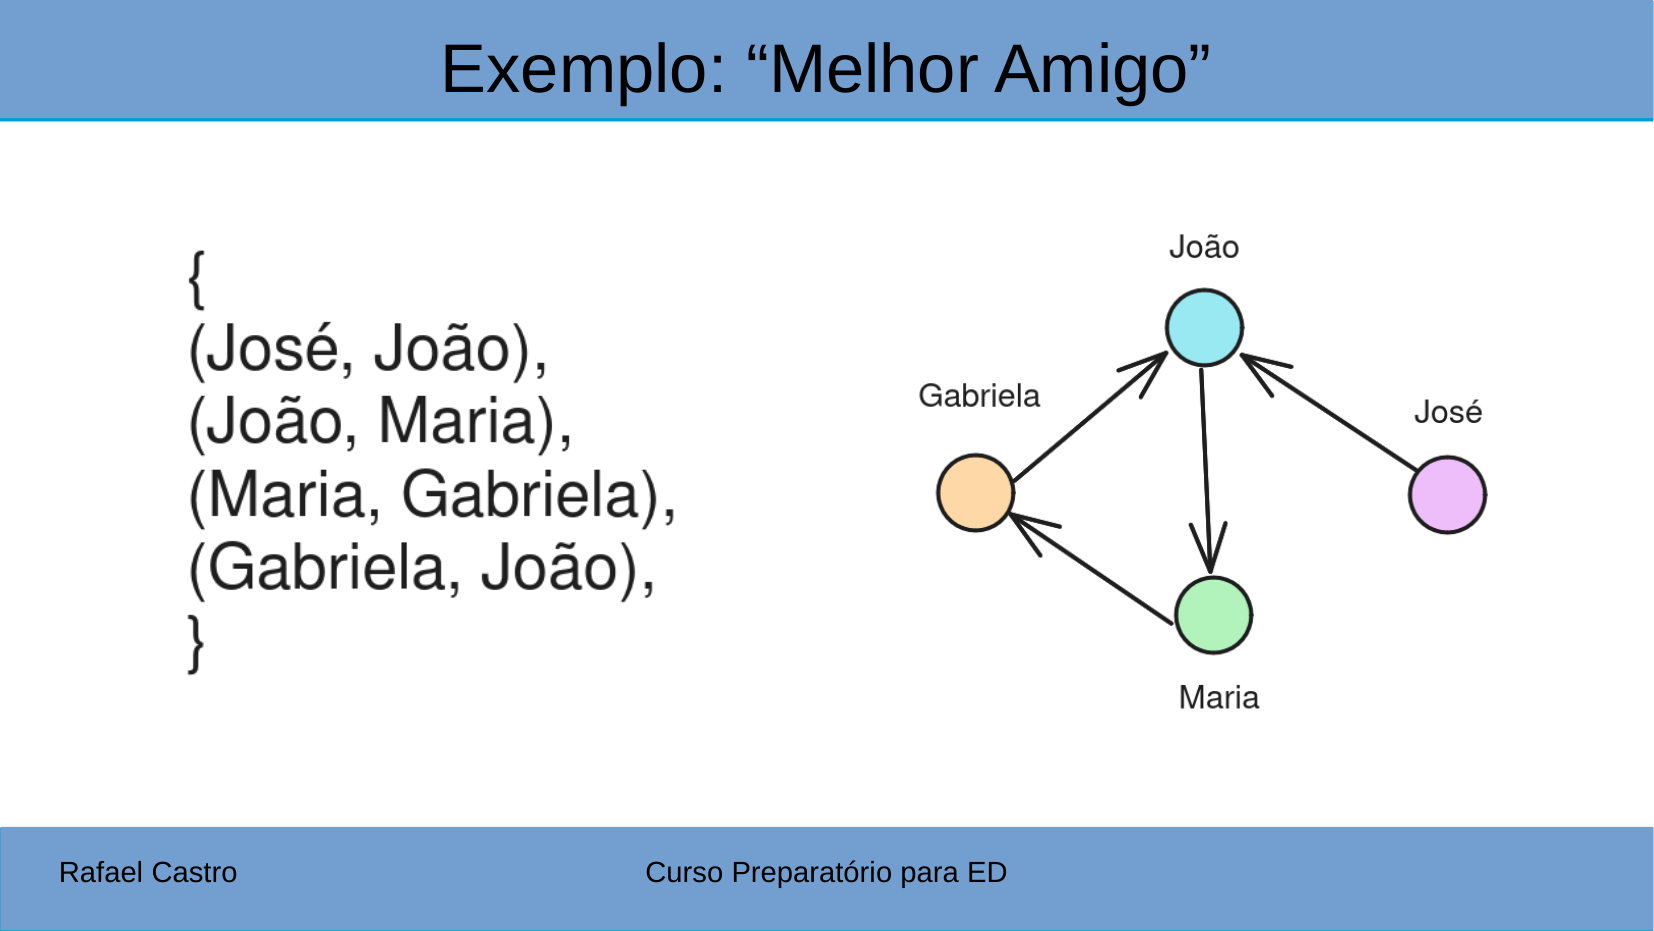

# Exemplo: “Melhor Amigo”
Curso Preparatório para ED